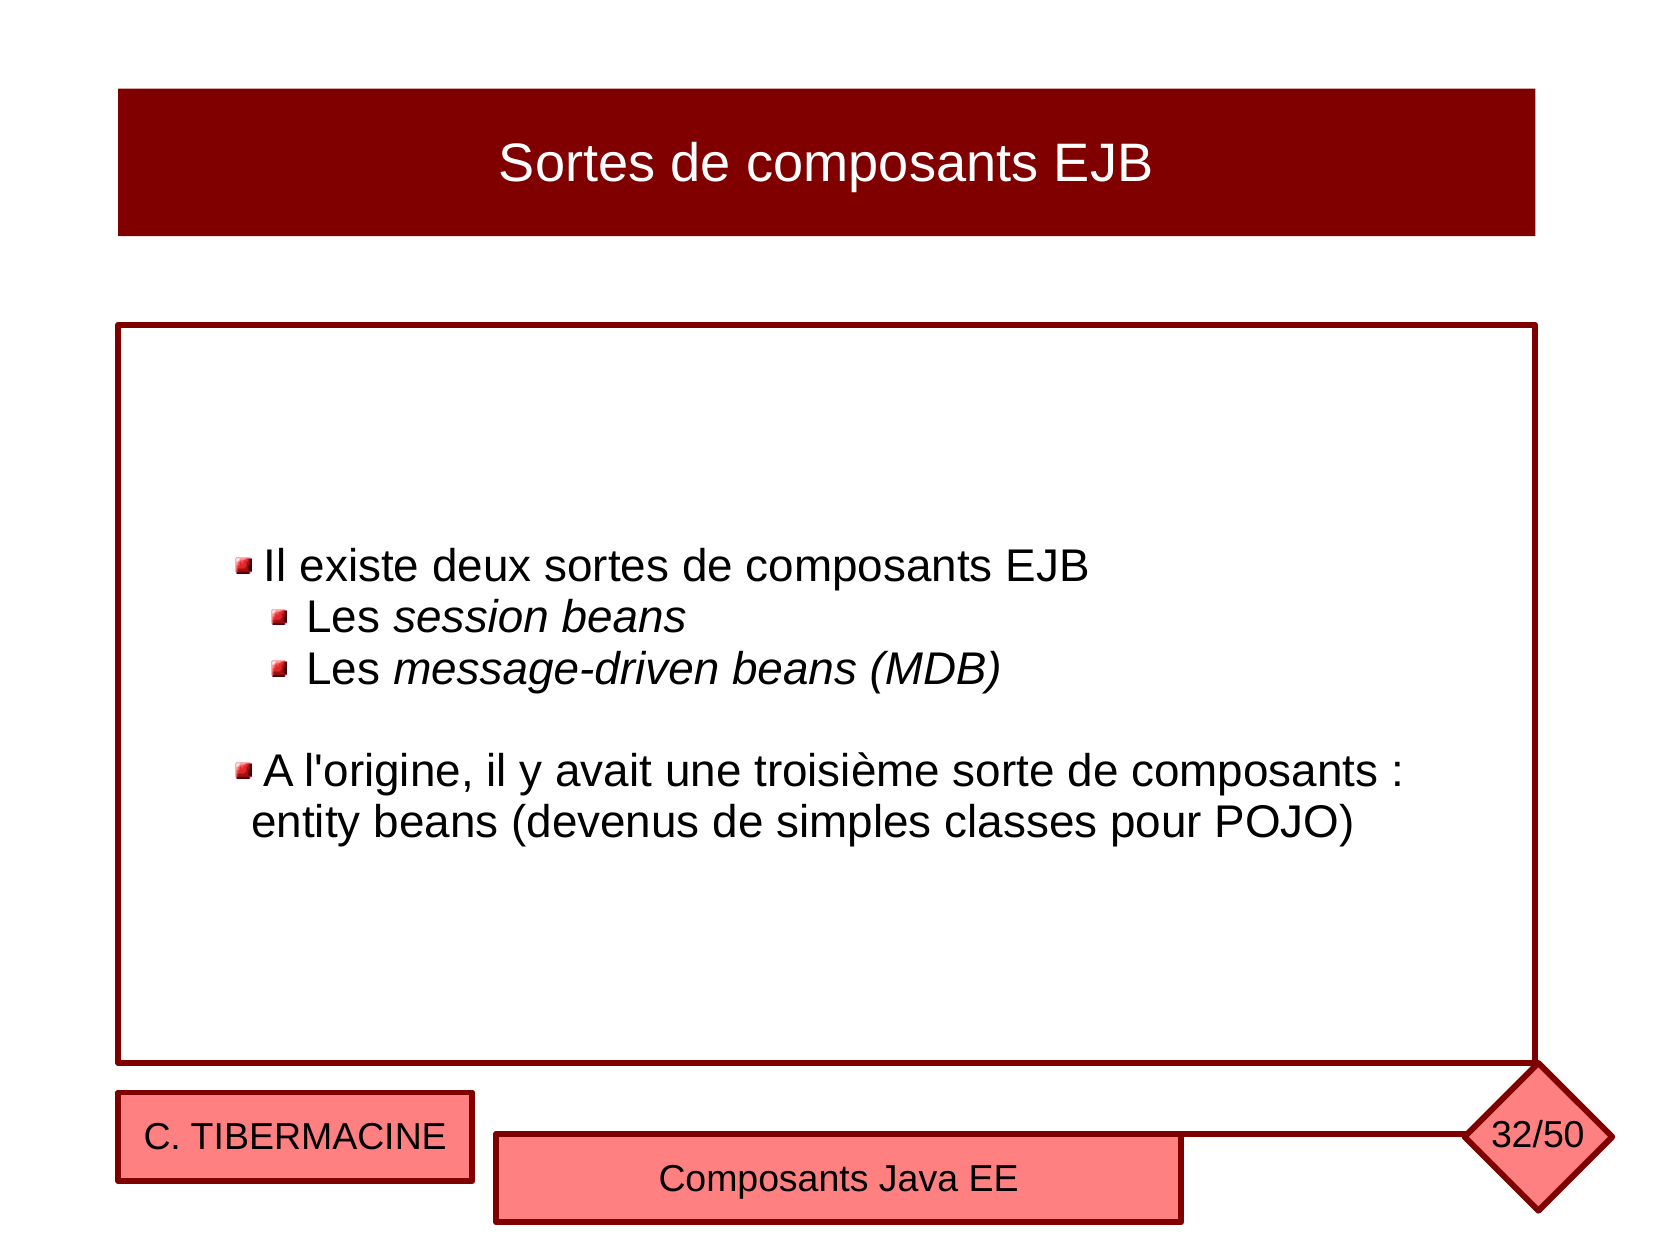

Sortes de composants EJB
 Il existe deux sortes de composants EJB
Les session beans
Les message-driven beans (MDB)
 A l'origine, il y avait une troisième sorte de composants :
entity beans (devenus de simples classes pour POJO)
C. TIBERMACINE
Composants Java EE